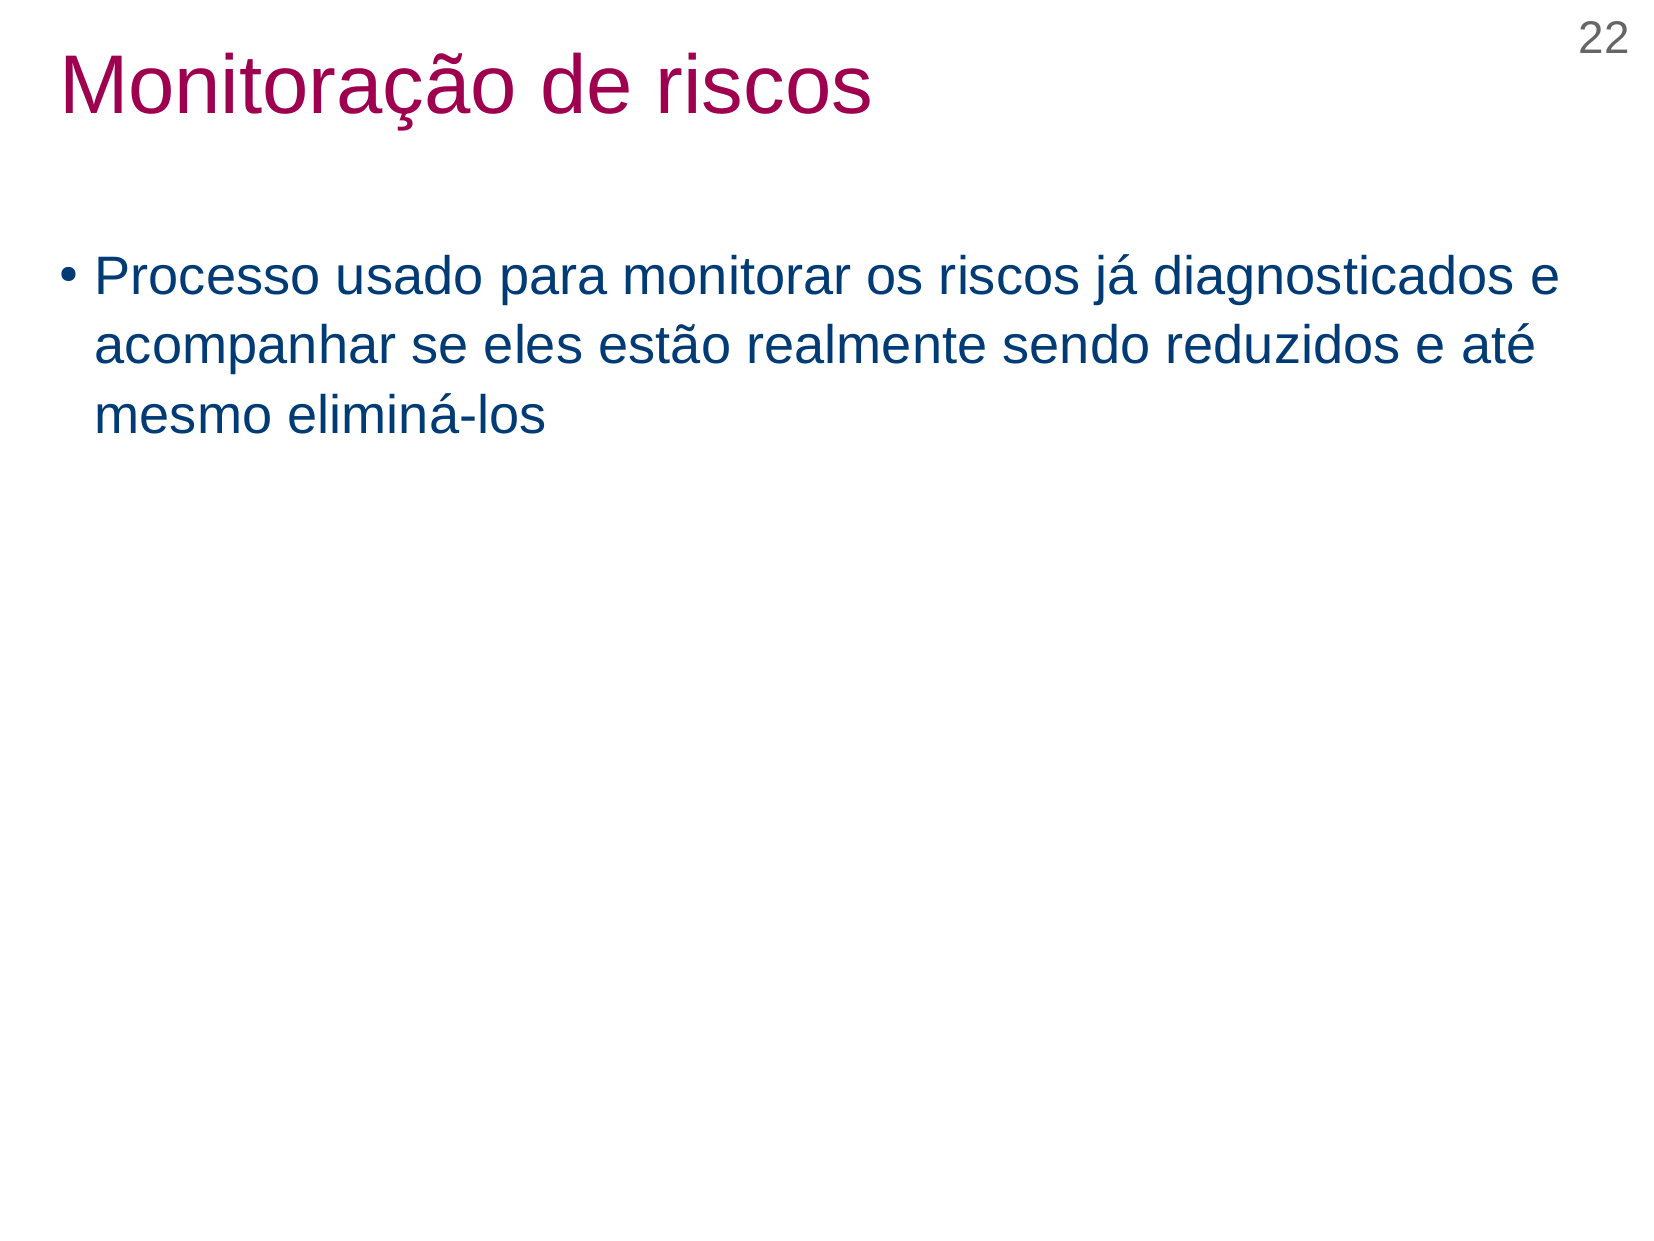

22
# Monitoração de riscos
Processo usado para monitorar os riscos já diagnosticados e acompanhar se eles estão realmente sendo reduzidos e até mesmo eliminá-los